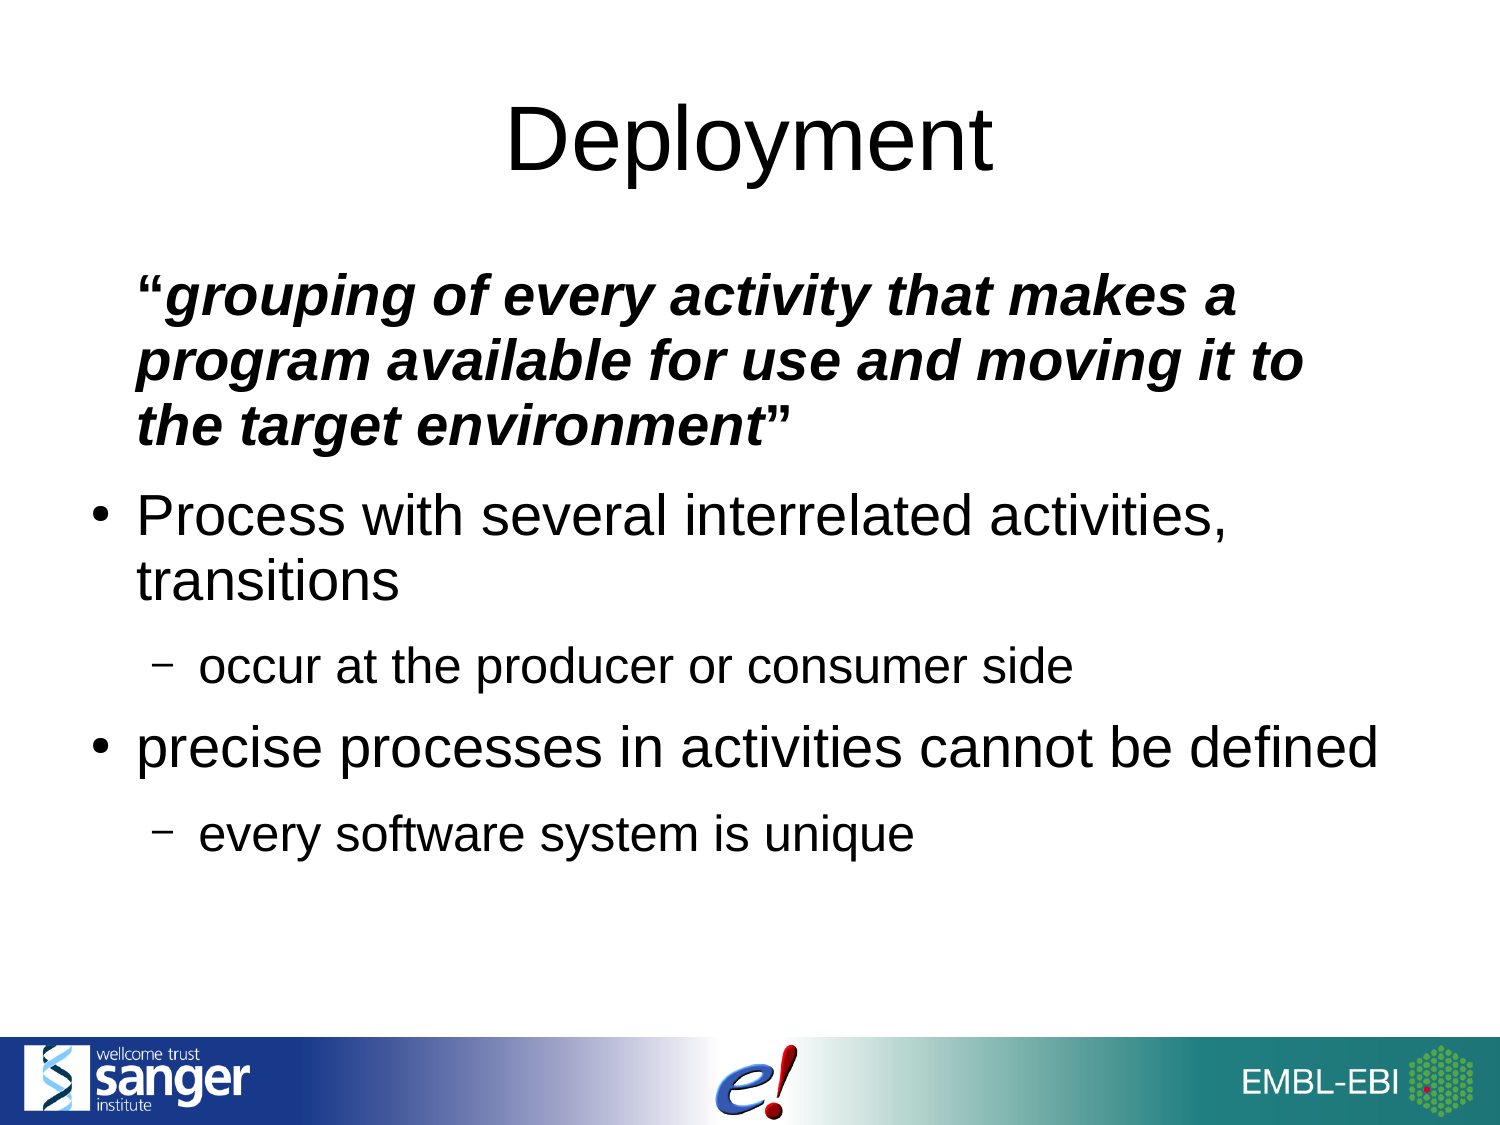

# Deployment
“grouping of every activity that makes a program available for use and moving it to the target environment”
Process with several interrelated activities, transitions
occur at the producer or consumer side
precise processes in activities cannot be defined
every software system is unique